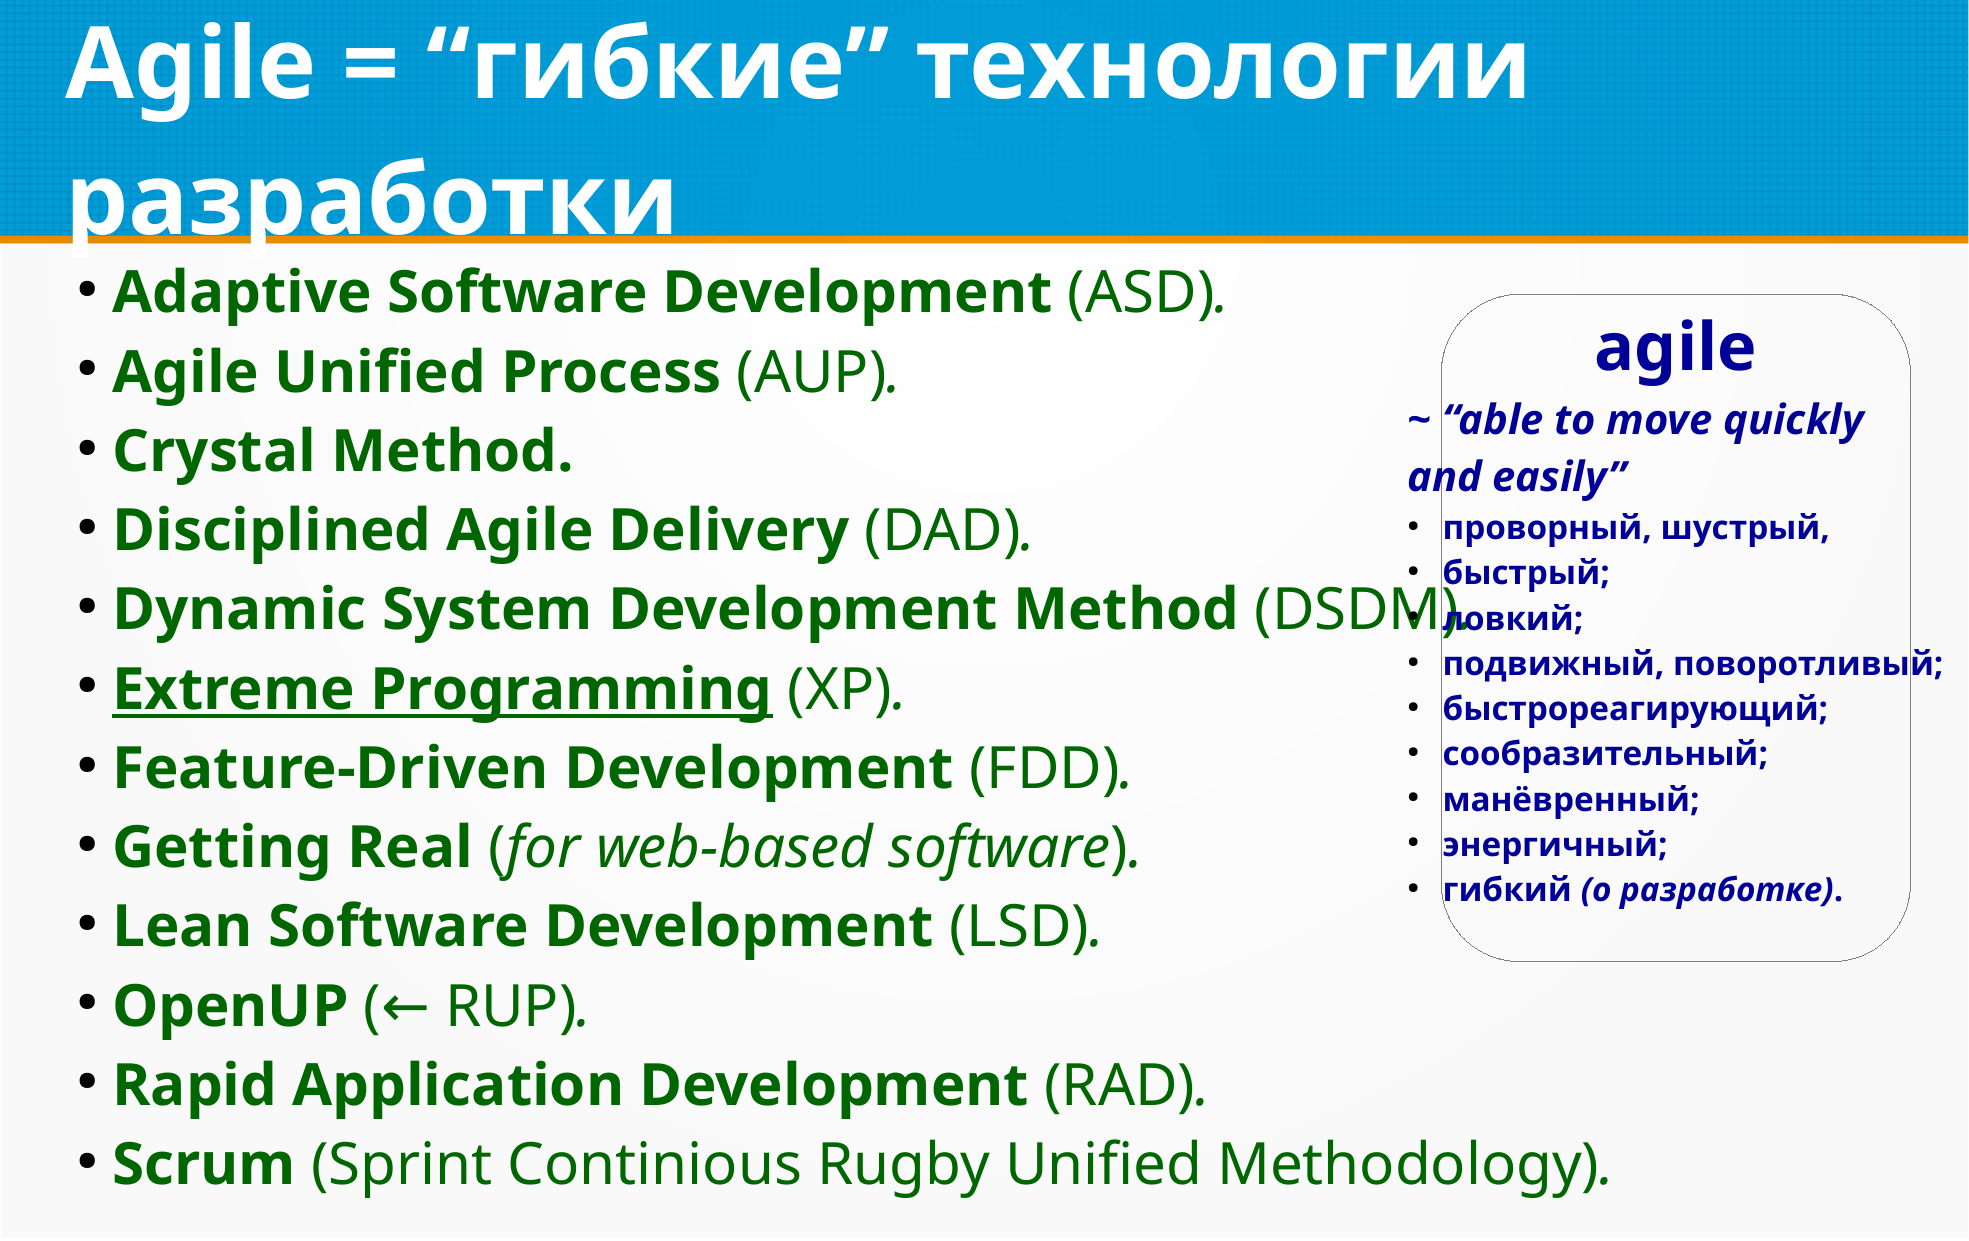

Agile = “гибкие” технологии разработки
Adaptive Software Development (ASD).
Agile Unified Process (AUP).
Crystal Method.
Disciplined Agile Delivery (DAD).
Dynamic System Development Method (DSDM).
Extreme Programming (XP).
Feature-Driven Development (FDD).
Getting Real (for web-based software).
Lean Software Development (LSD).
OpenUP (← RUP).
Rapid Application Development (RAD).
Scrum (Sprint Continious Rugby Unified Methodology).
agile
~ “able to move quickly
and easily”
проворный, шустрый,
быстрый;
ловкий;
подвижный, поворотливый;
быстрореагирующий;
сообразительный;
манёвренный;
энергичный;
гибкий (о разработке).